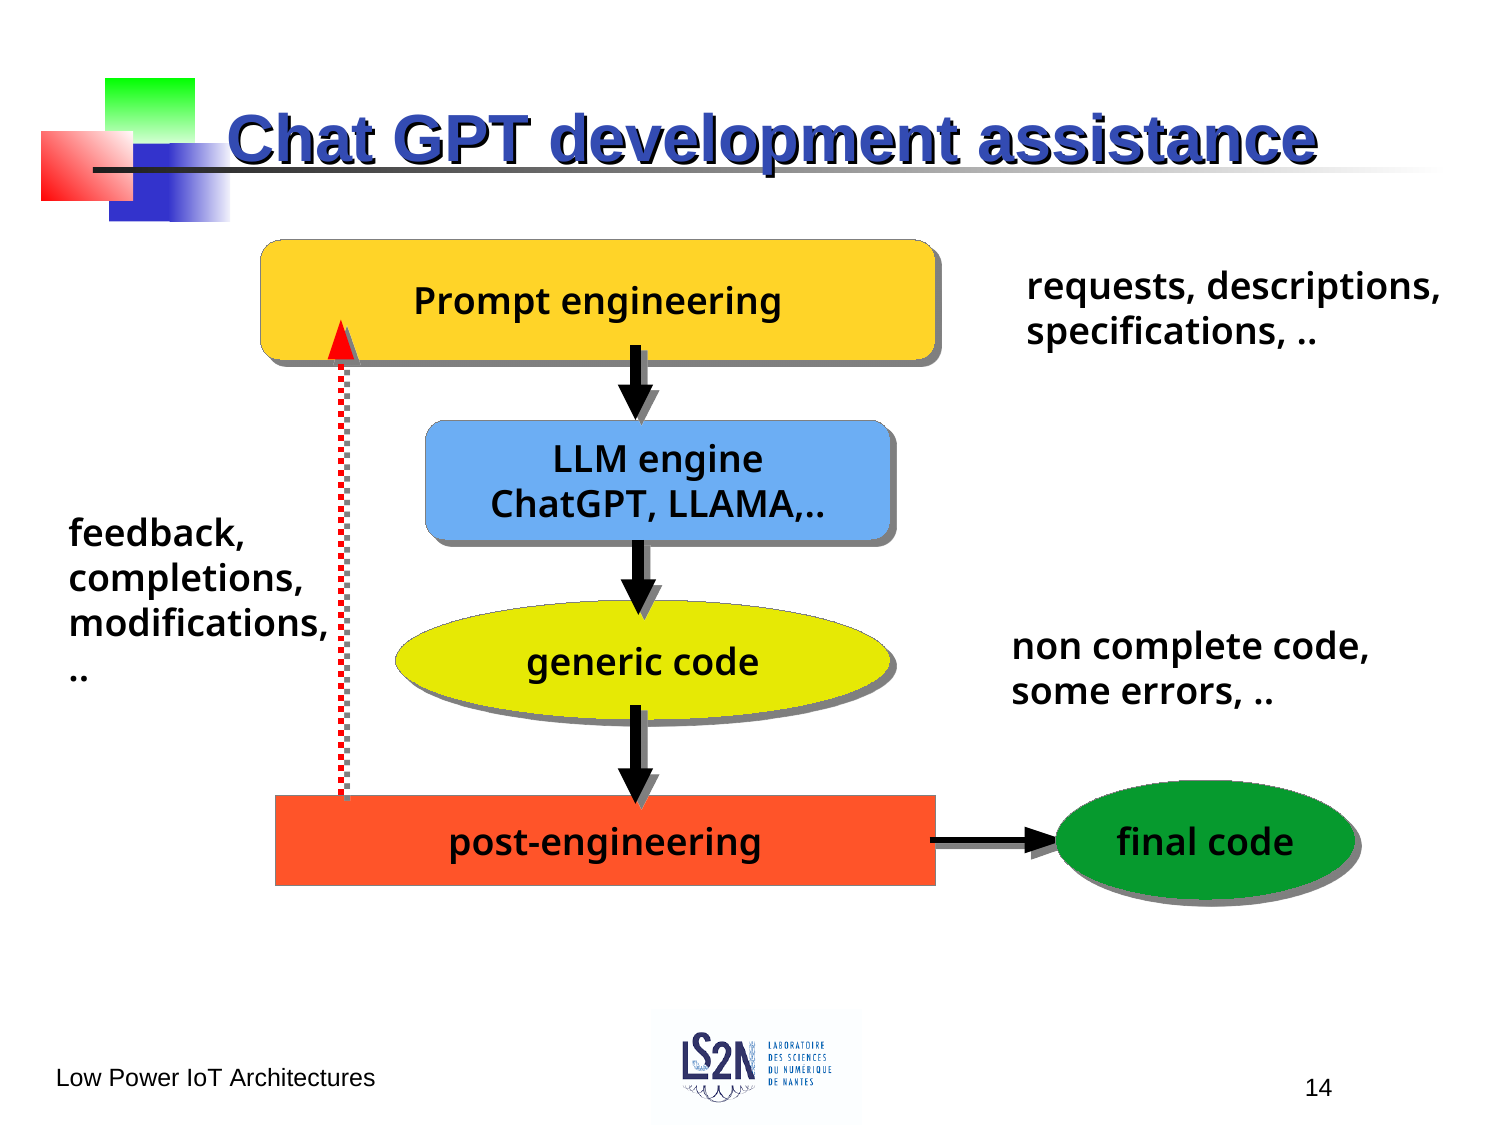

# Chat GPT development assistance
Prompt engineering
requests, descriptions, specifications, ..
feedback, completions, modifications, ..
LLM engine
ChatGPT, LLAMA,..
generic code
non complete code, some errors, ..
post-engineering
final code
14